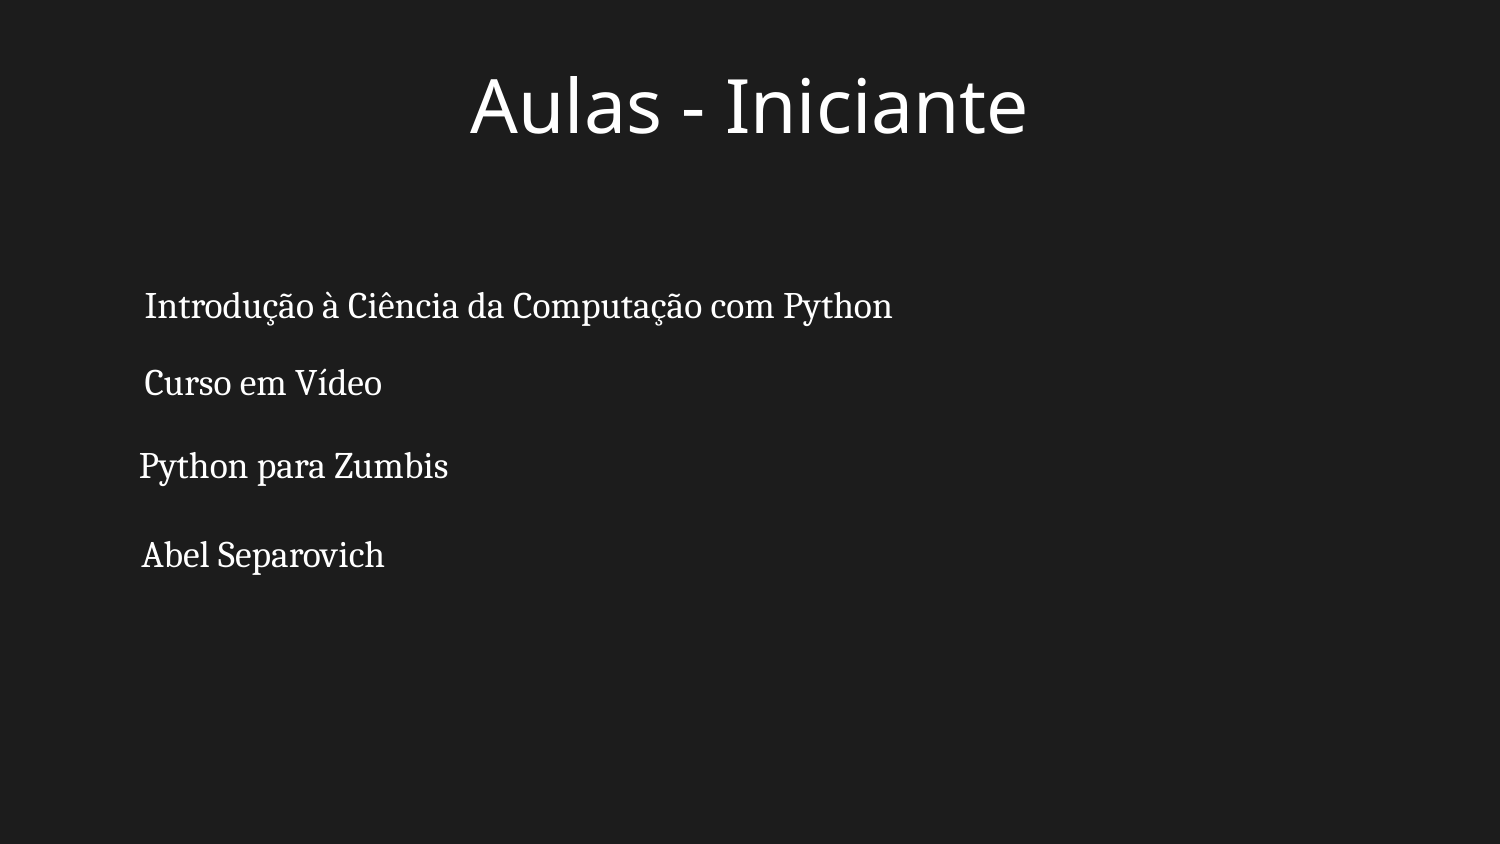

Aulas - Iniciante
Introdução à Ciência da Computação com Python
Curso em Vídeo
Python para Zumbis
Abel Separovich